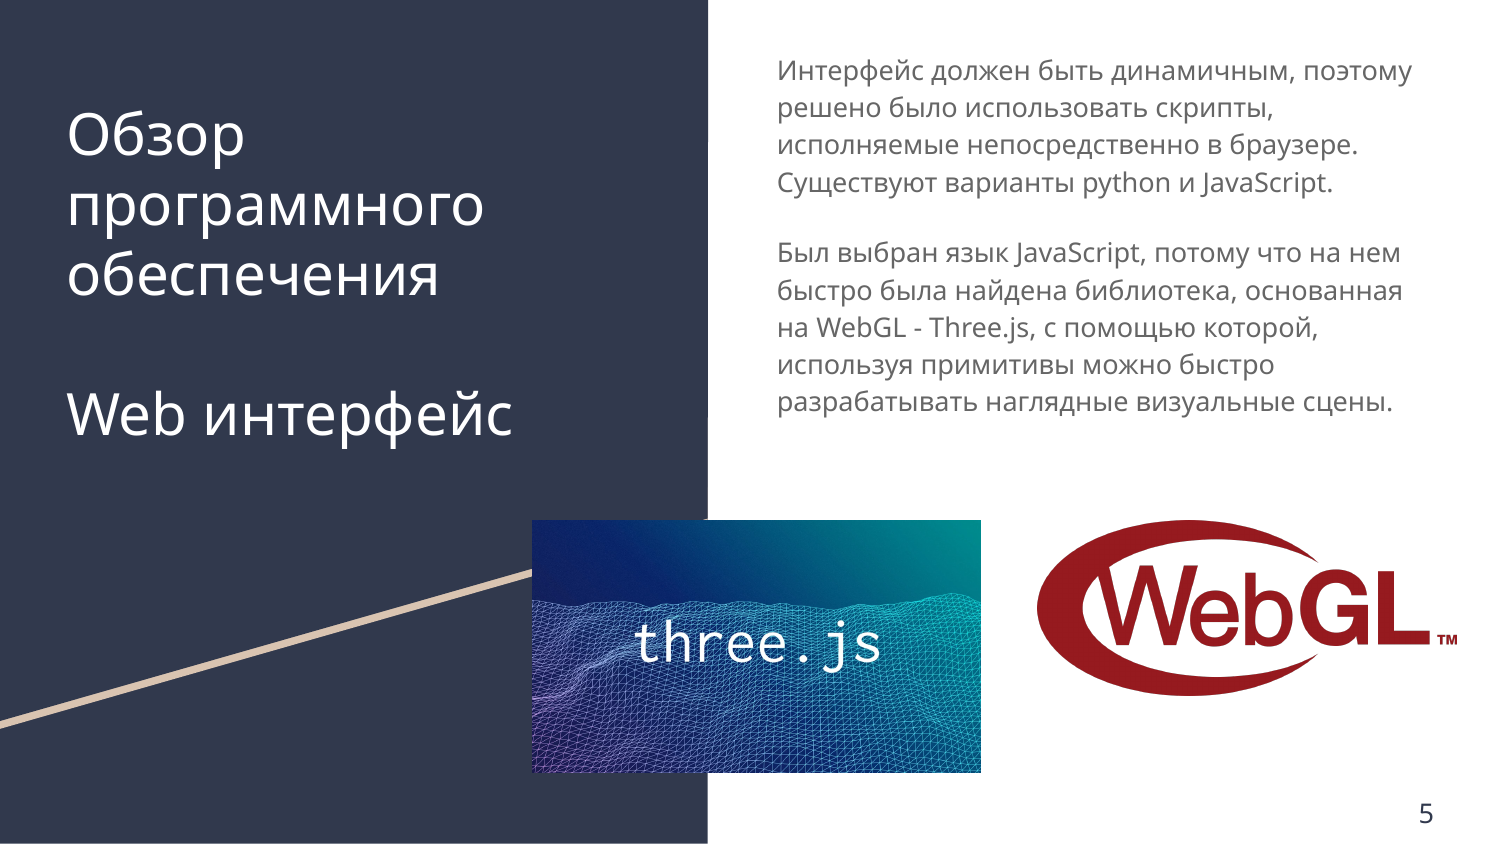

Интерфейс должен быть динамичным, поэтому решено было использовать скрипты, исполняемые непосредственно в браузере. Существуют варианты python и JavaScript.
Был выбран язык JavaScript, потому что на нем быстро была найдена библиотека, основанная на WebGL - Three.js, с помощью которой, используя примитивы можно быстро разрабатывать наглядные визуальные сцены.
# Обзор программного обеспечения Web интерфейс
5